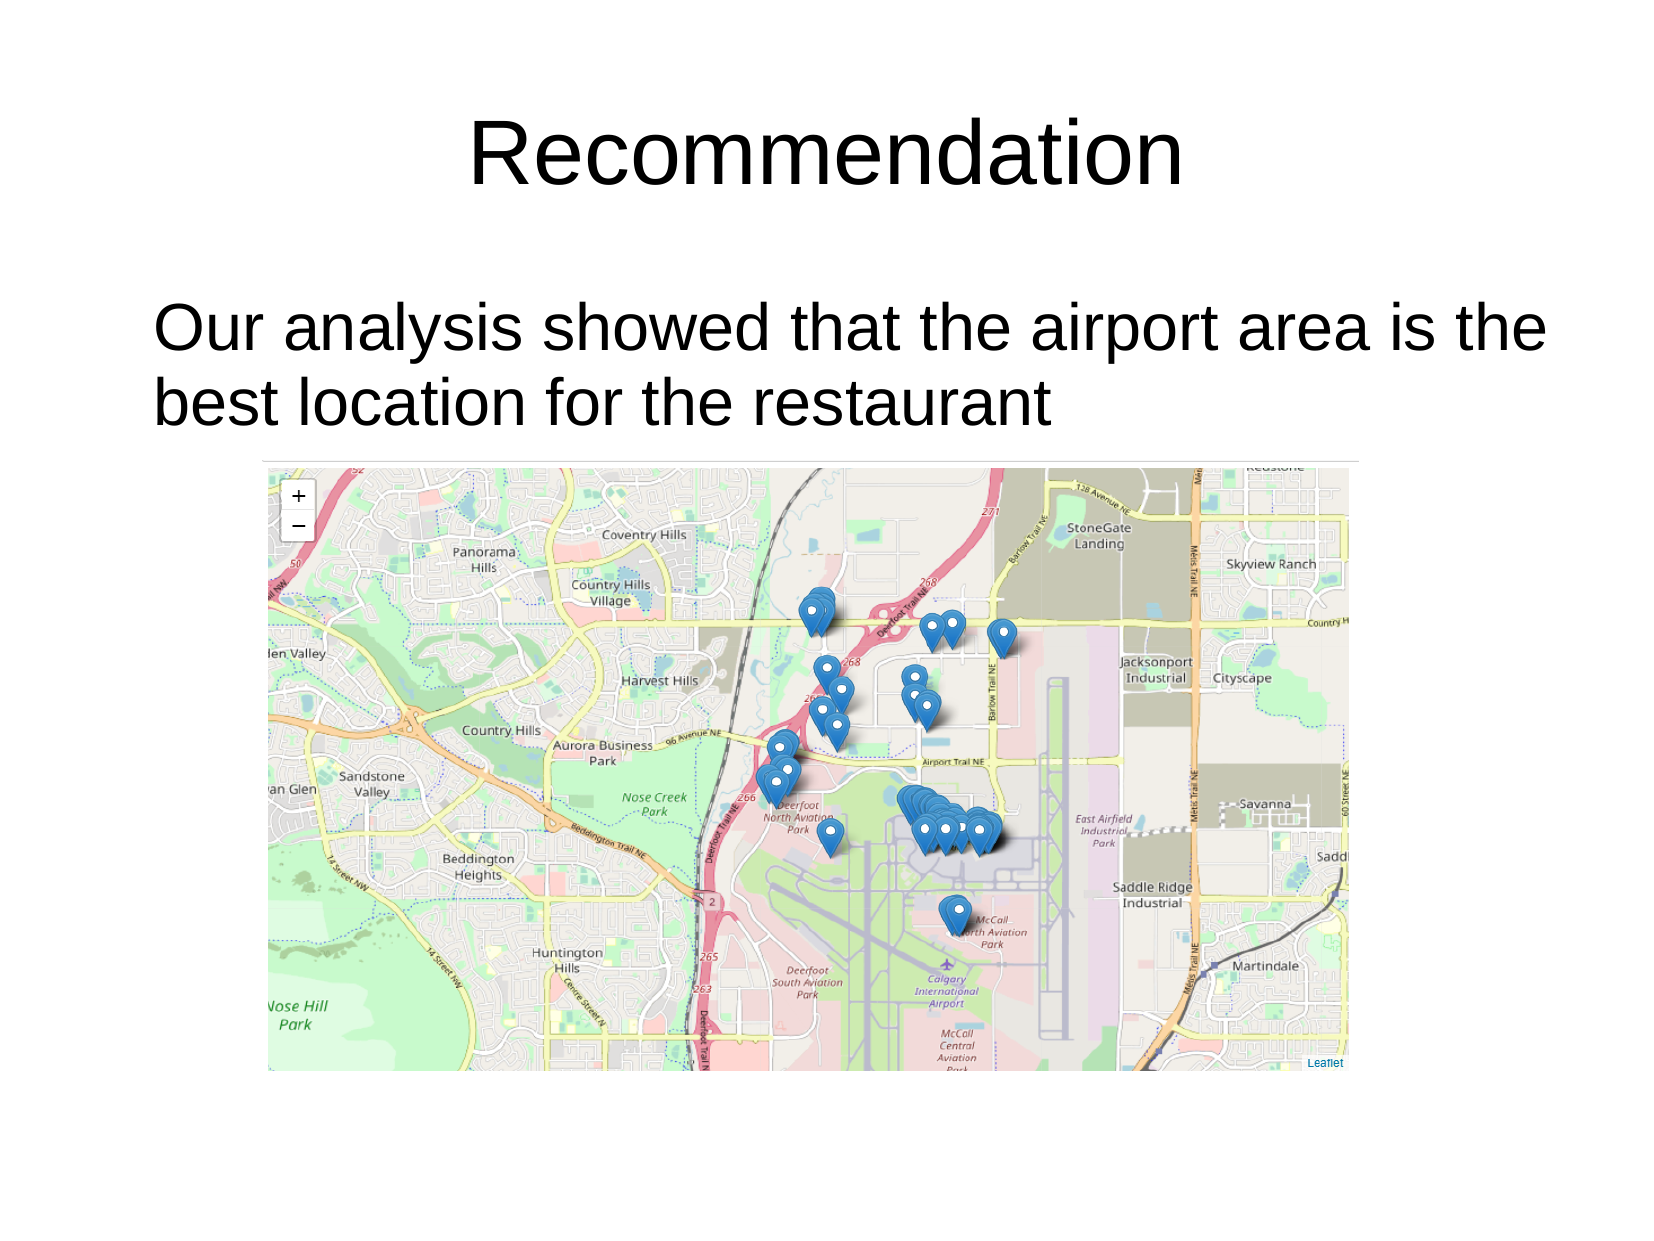

# Recommendation
Our analysis showed that the airport area is the best location for the restaurant